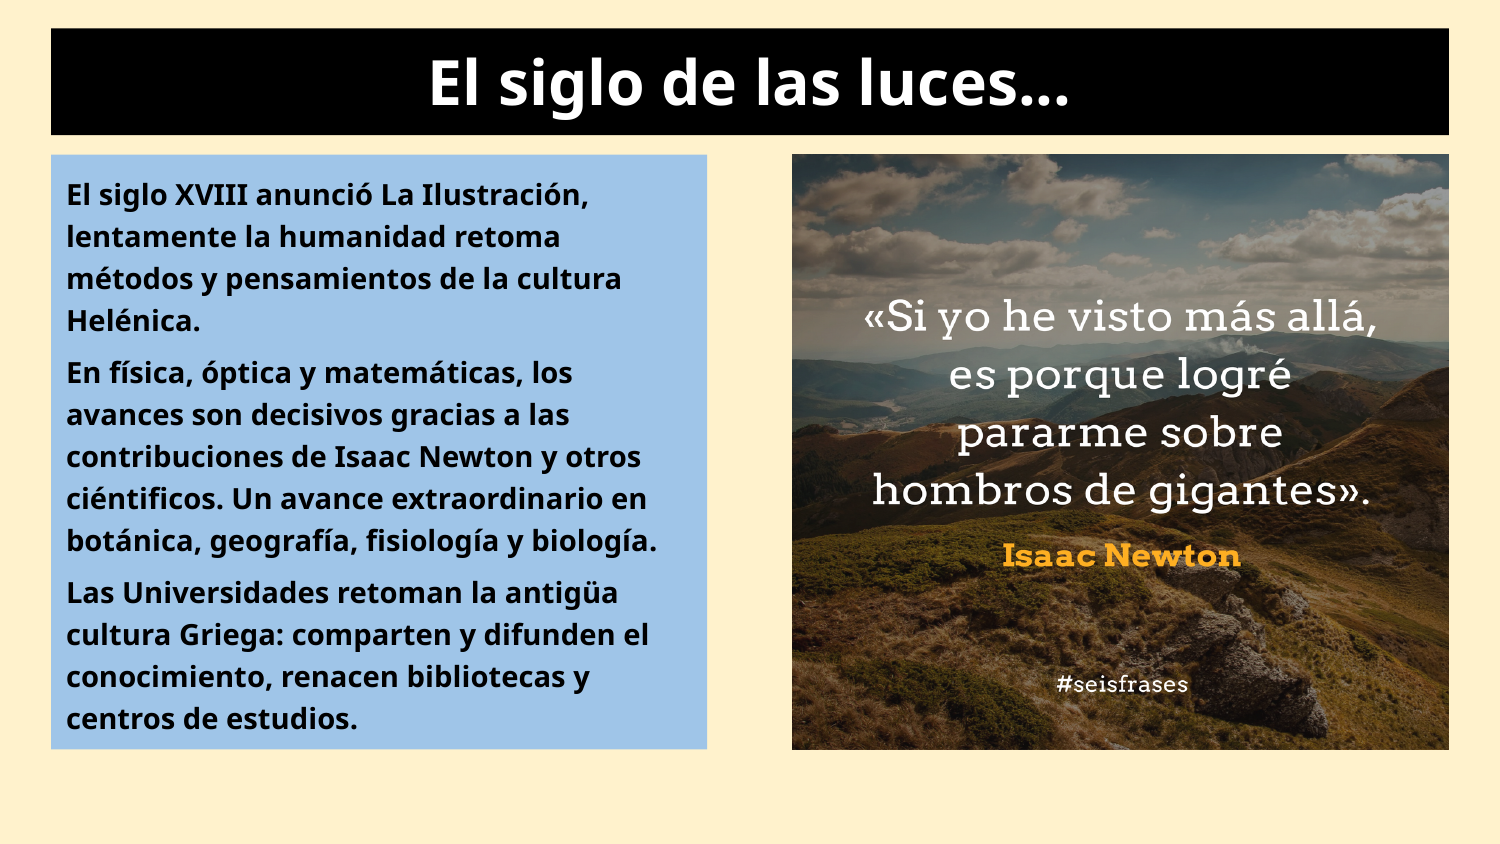

# El siglo de las luces...
El siglo XVIII anunció La Ilustración, lentamente la humanidad retoma métodos y pensamientos de la cultura Helénica.
En física, óptica y matemáticas, los avances son decisivos gracias a las contribuciones de Isaac Newton y otros ciéntificos. Un avance extraordinario en botánica, geografía, fisiología y biología.
Las Universidades retoman la antigüa cultura Griega: comparten y difunden el conocimiento, renacen bibliotecas y centros de estudios.